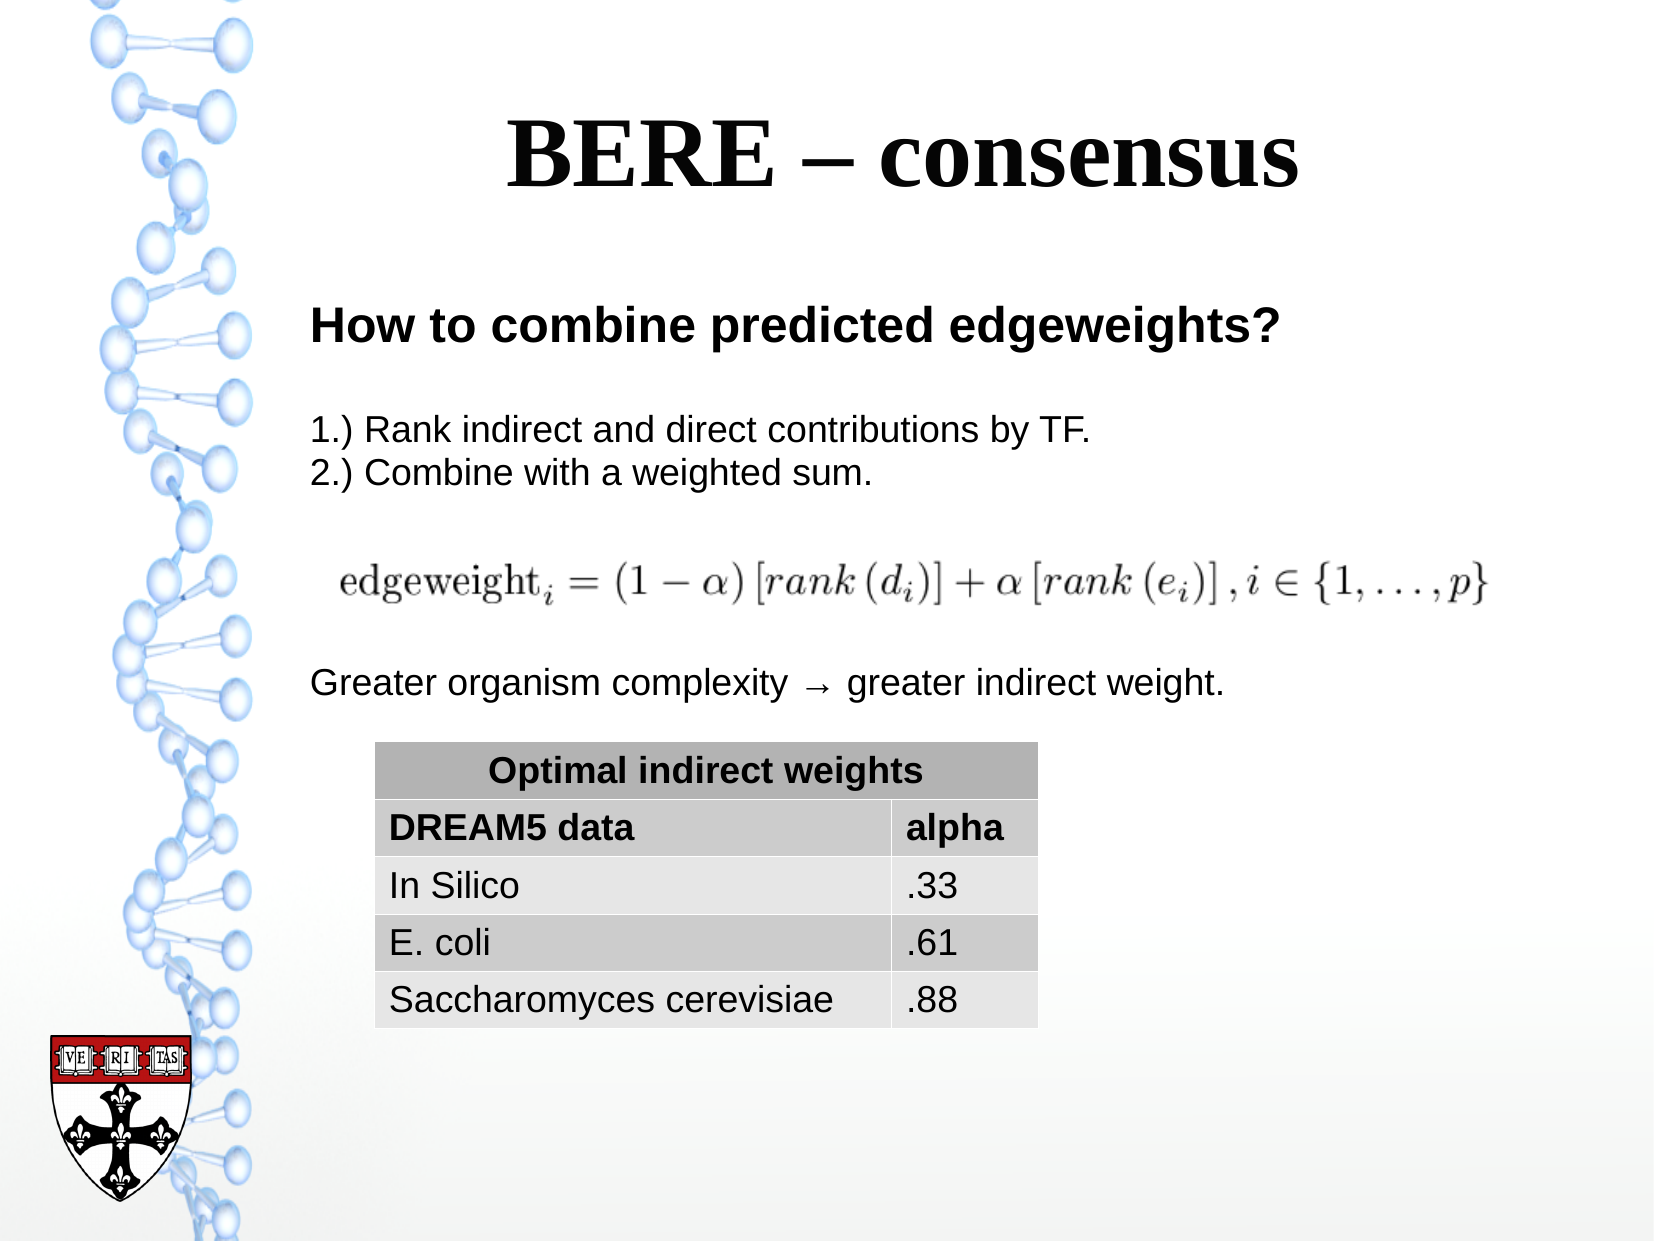

# BERE – consensus
How to combine predicted edgeweights?
1.) Rank indirect and direct contributions by TF.
2.) Combine with a weighted sum.
Greater organism complexity → greater indirect weight.
| Optimal indirect weights | |
| --- | --- |
| DREAM5 data | alpha |
| In Silico | .33 |
| E. coli | .61 |
| Saccharomyces cerevisiae | .88 |